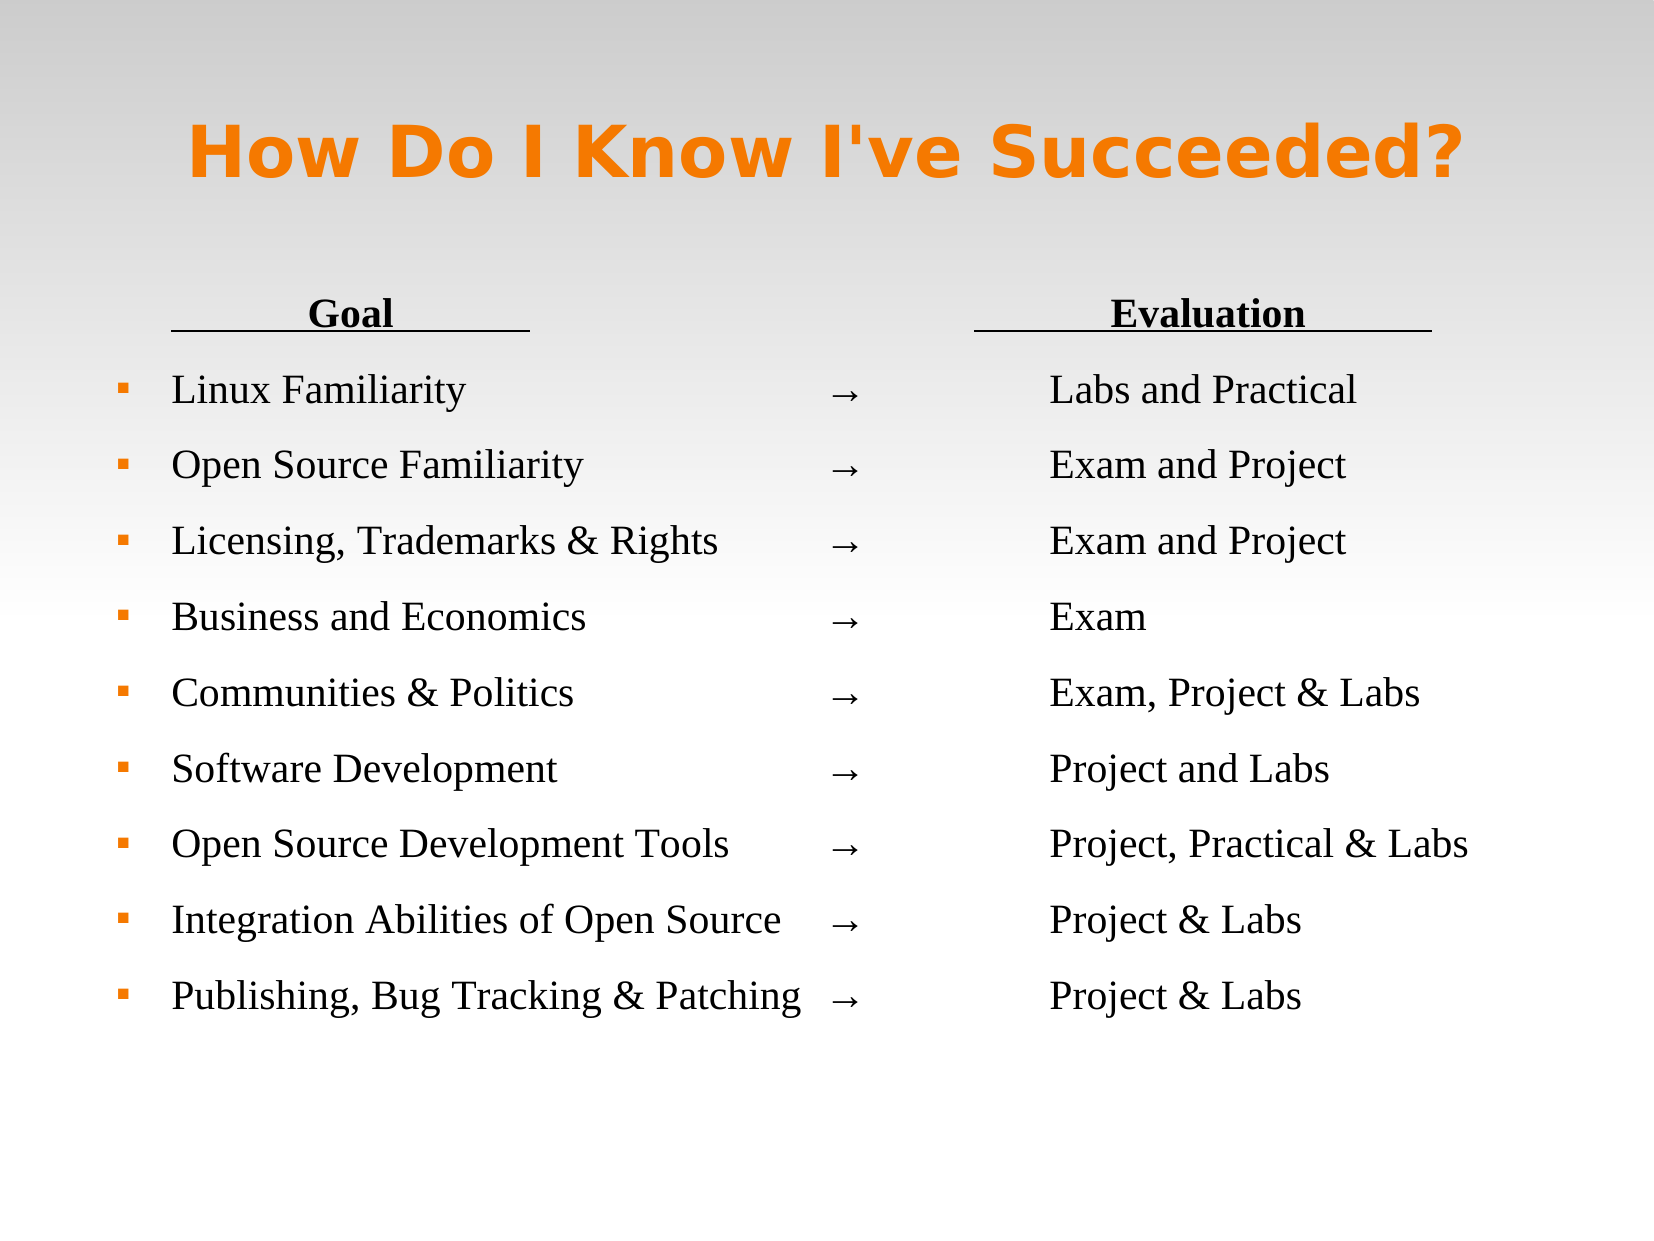

# How Do I Know I've Succeeded?
 Goal 						 Evaluation
Linux Familiarity					→	 		Labs and Practical
Open Source Familiarity				→	 		Exam and Project
Licensing, Trademarks & Rights		→ 			Exam and Project
Business and Economics				→ 			Exam
Communities & Politics				→ 			Exam, Project & Labs
Software Development				→ 			Project and Labs
Open Source Development Tools		→ 			Project, Practical & Labs
Integration Abilities of Open Source 	→ 			Project & Labs
Publishing, Bug Tracking & Patching	→ 			Project & Labs